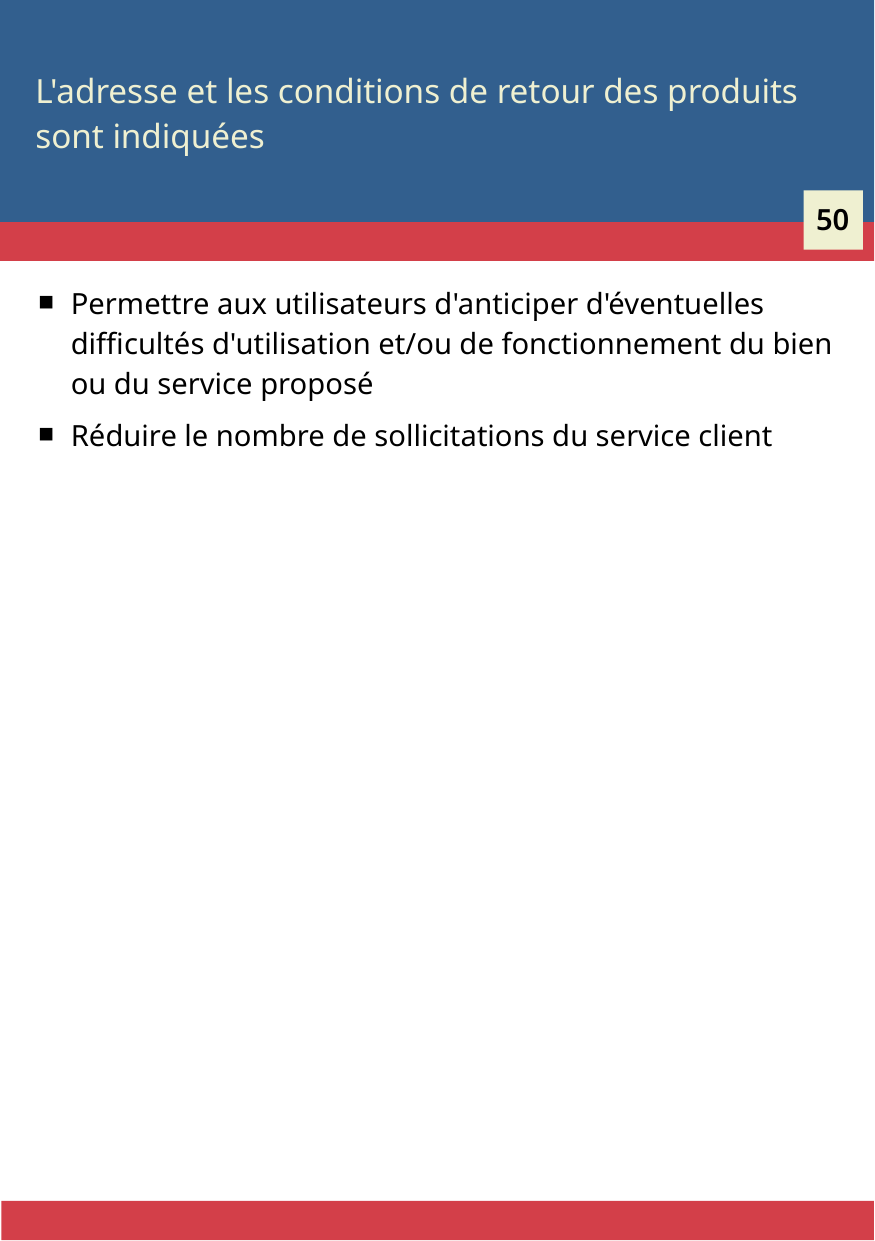

# L'adresse et les conditions de retour des produits sont indiquées
50
Permettre aux utilisateurs d'anticiper d'éventuelles difficultés d'utilisation et/ou de fonctionnement du bien ou du service proposé
Réduire le nombre de sollicitations du service client